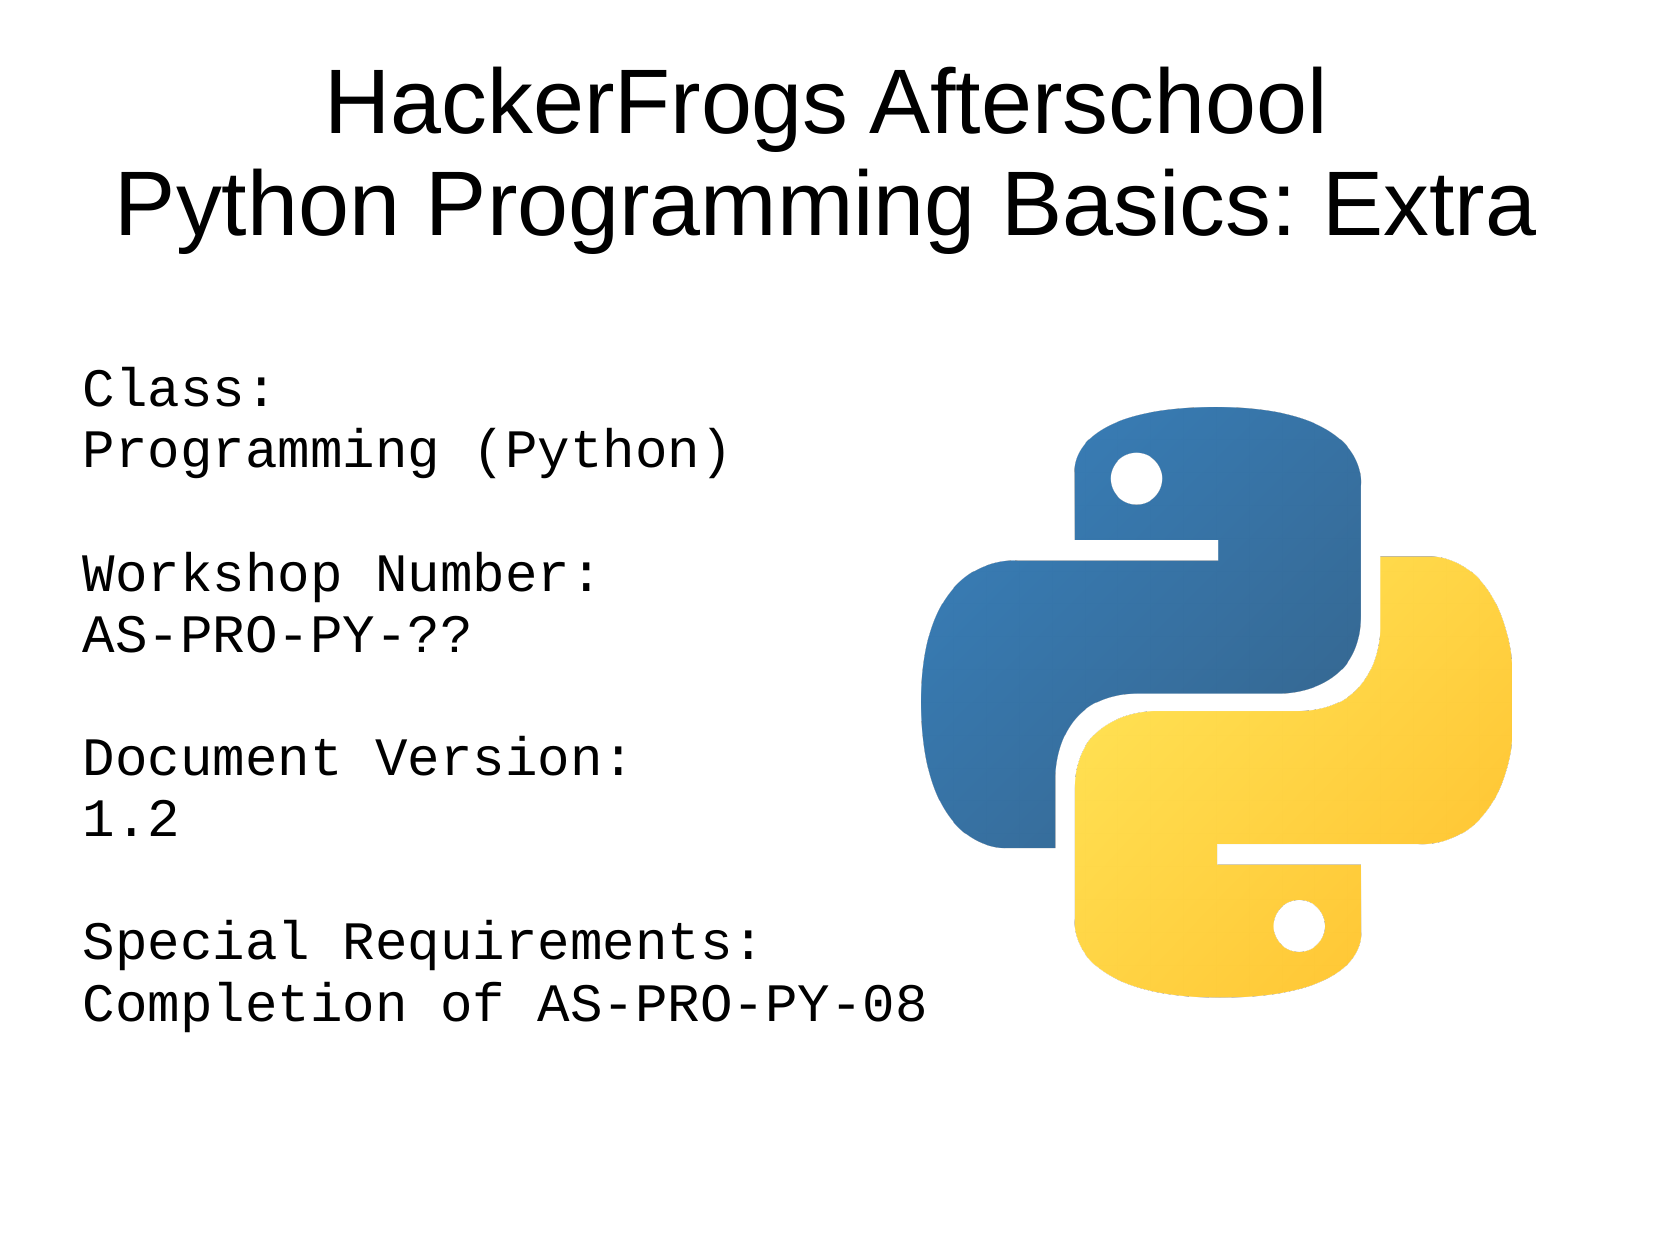

# HackerFrogs Afterschool Python Programming Basics: Extra
Class:
Programming (Python)
Workshop Number:
AS-PRO-PY-??
Document Version:
1.2
Special Requirements:
Completion of AS-PRO-PY-08